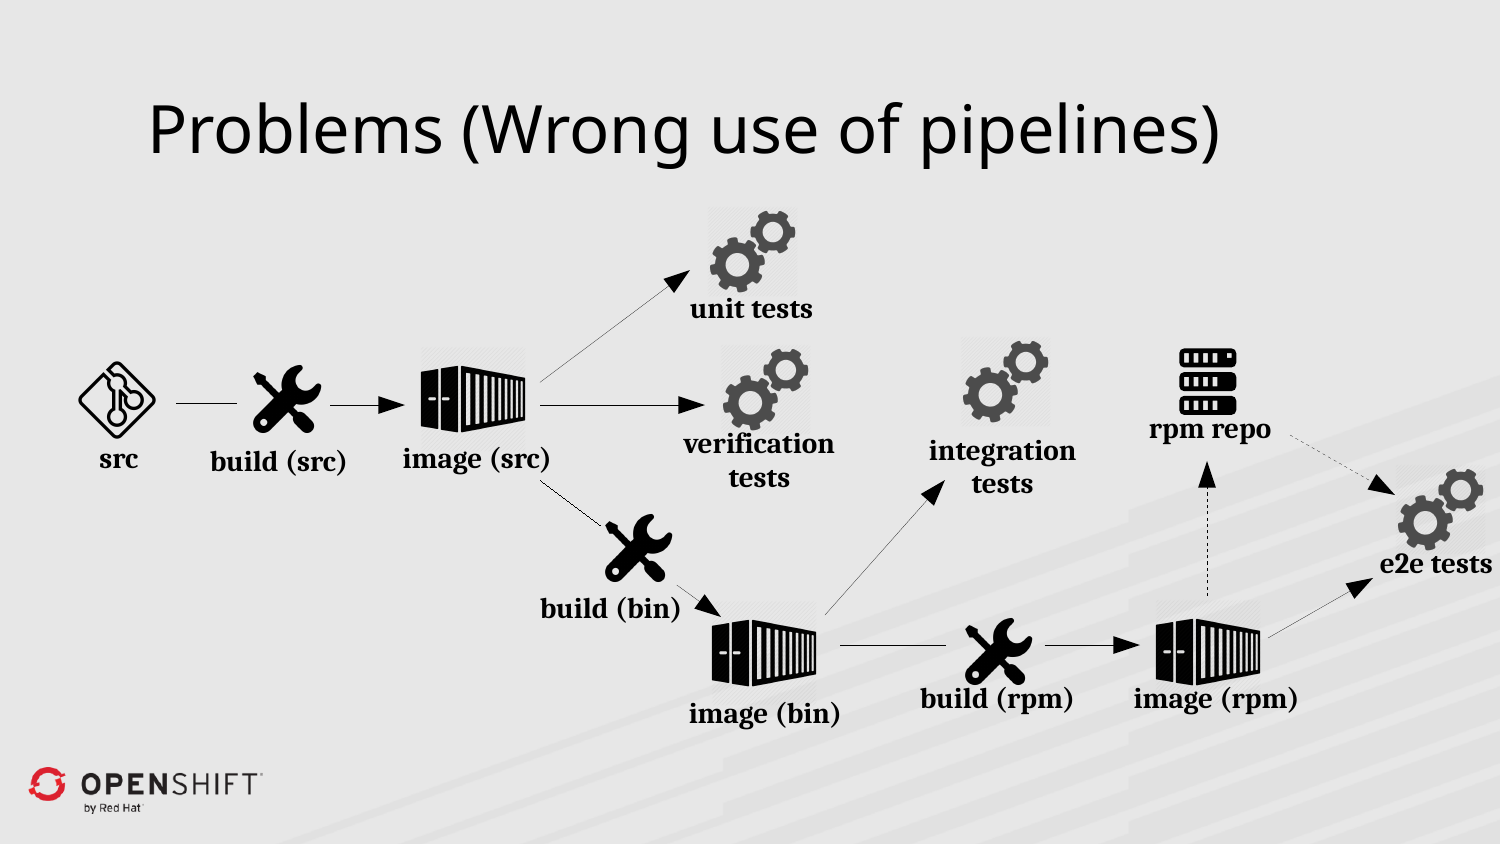

Problems (Wrong use of pipelines)
#
unit tests
rpm repo
verification
tests
integration
tests
src
image (src)
build (src)
e2e tests
build (bin)
build (rpm)
image (rpm)
image (bin)